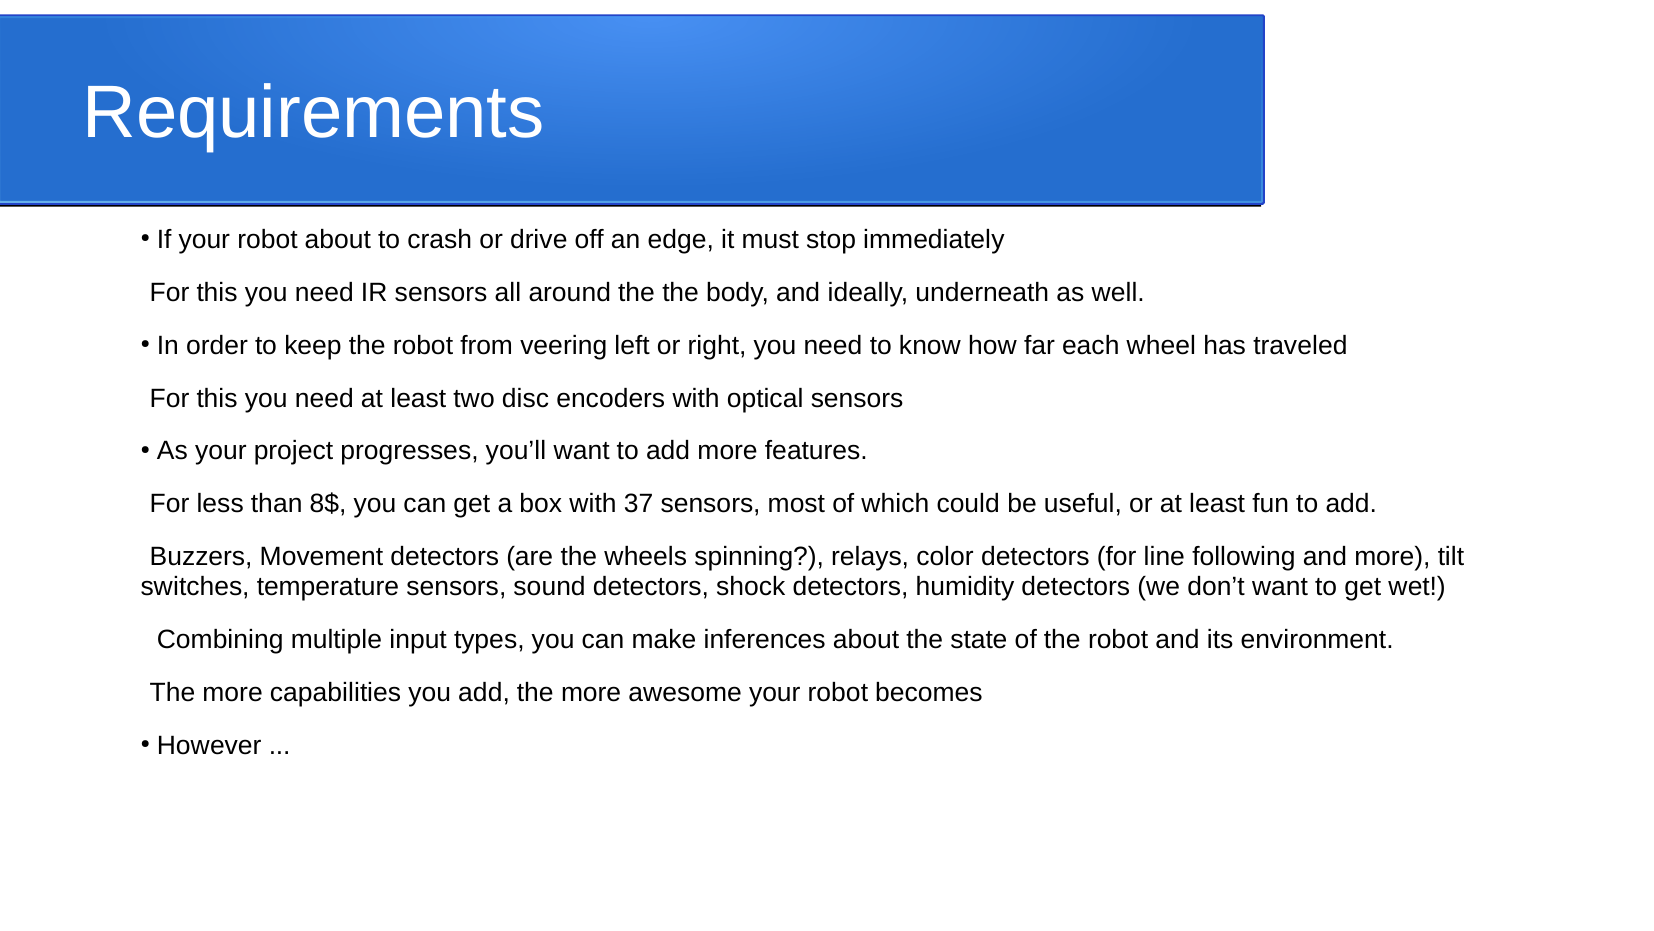

# Requirements
 If your robot about to crash or drive off an edge, it must stop immediately
For this you need IR sensors all around the the body, and ideally, underneath as well.
 In order to keep the robot from veering left or right, you need to know how far each wheel has traveled
For this you need at least two disc encoders with optical sensors
 As your project progresses, you’ll want to add more features.
For less than 8$, you can get a box with 37 sensors, most of which could be useful, or at least fun to add.
Buzzers, Movement detectors (are the wheels spinning?), relays, color detectors (for line following and more), tilt switches, temperature sensors, sound detectors, shock detectors, humidity detectors (we don’t want to get wet!)
 Combining multiple input types, you can make inferences about the state of the robot and its environment.
The more capabilities you add, the more awesome your robot becomes
 However ...